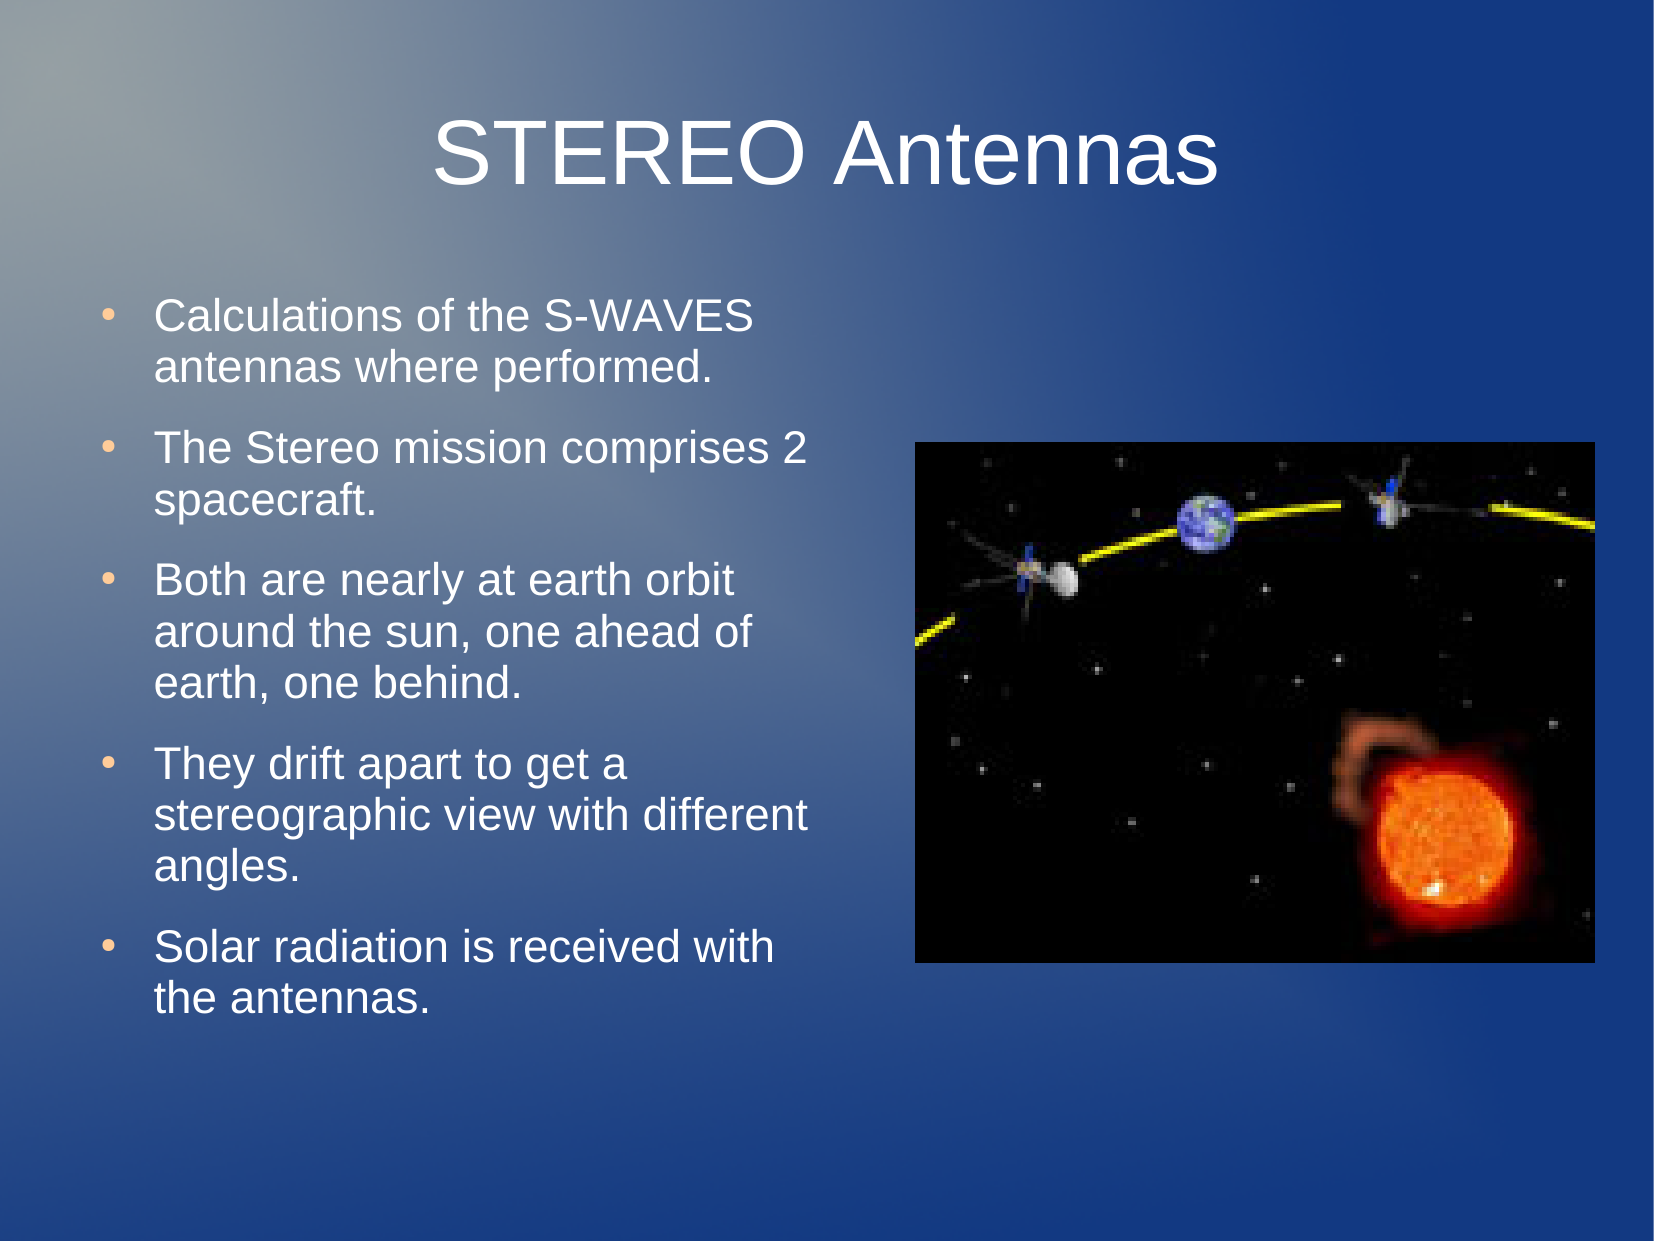

# STEREO Antennas
Calculations of the S-WAVES antennas where performed.
The Stereo mission comprises 2 spacecraft.
Both are nearly at earth orbit around the sun, one ahead of earth, one behind.
They drift apart to get a stereographic view with different angles.
Solar radiation is received with the antennas.